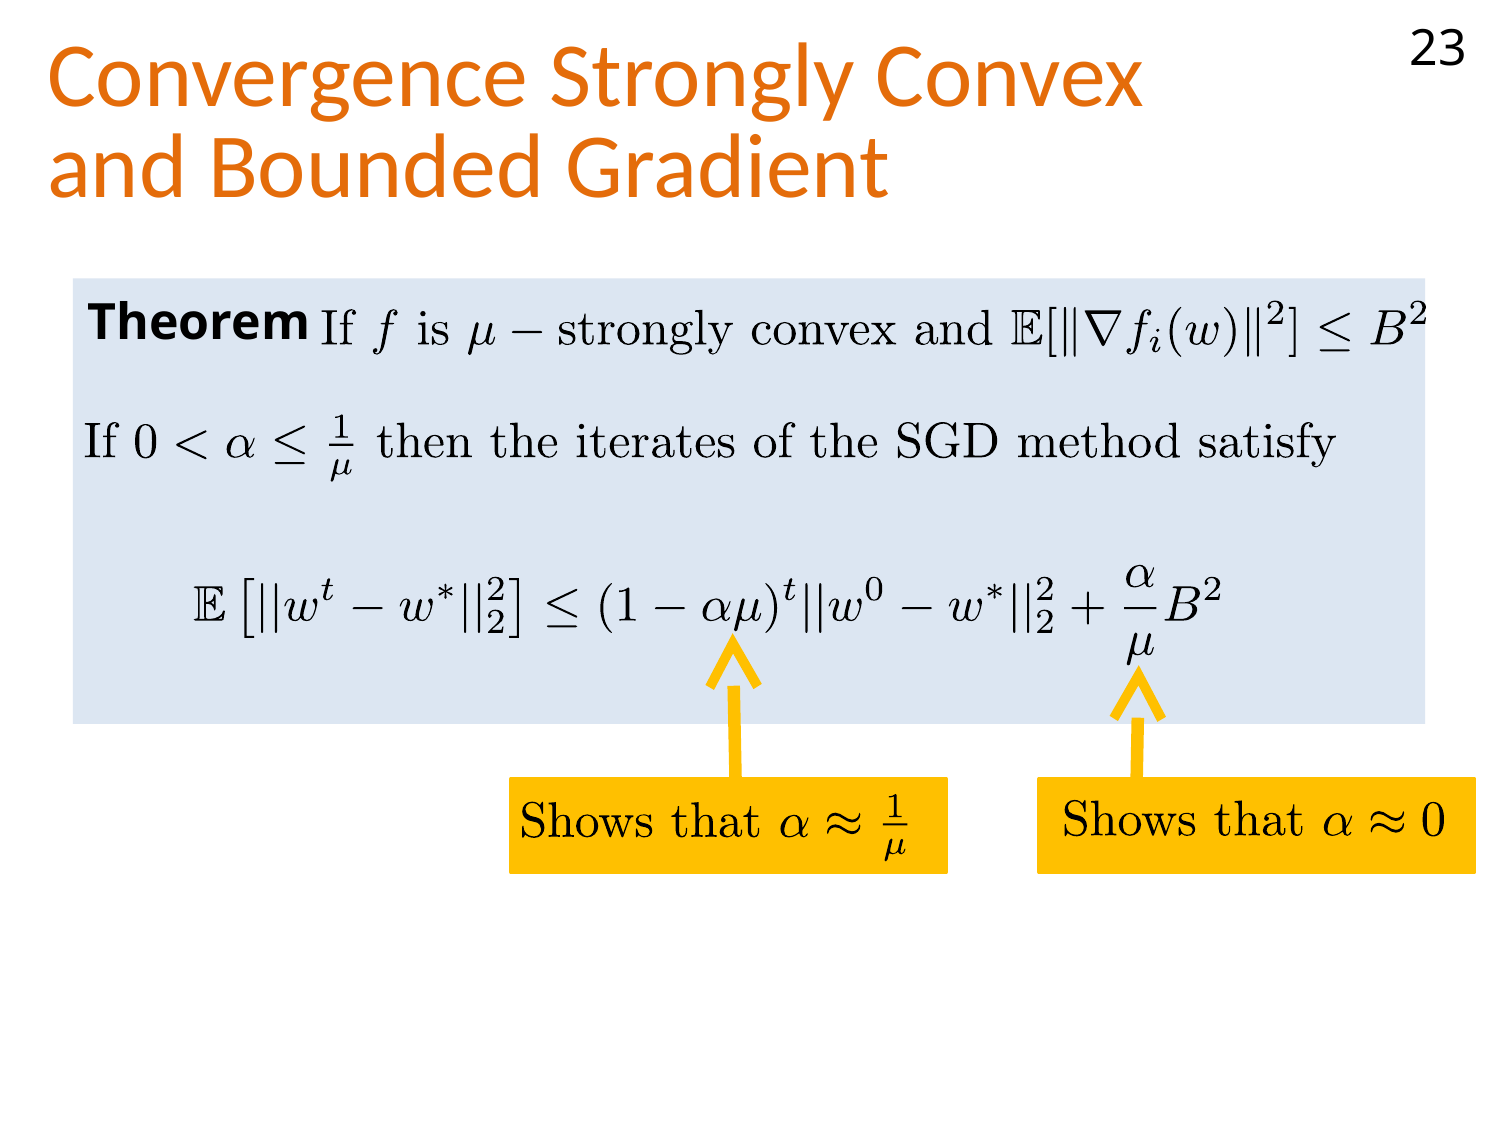

Convergence Strongly Convex and Bounded Gradient
Theorem
EXE: Do exercises on convergence of random sequences.